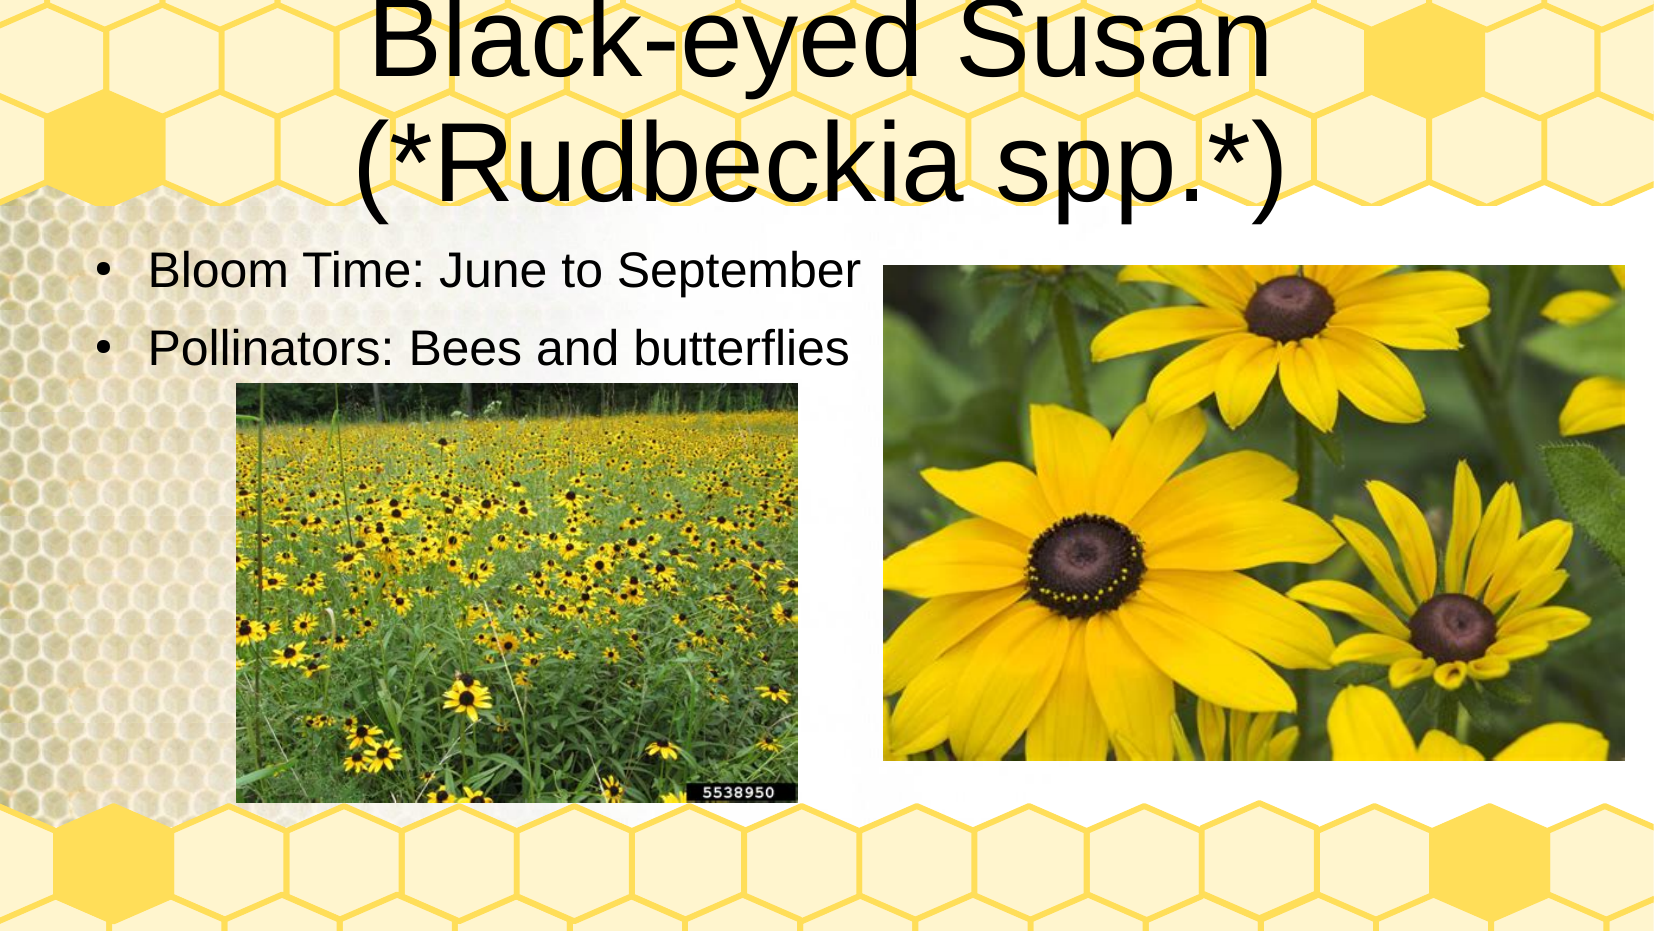

# Black-eyed Susan (*Rudbeckia spp.*)
Bloom Time: June to September
Pollinators: Bees and butterflies